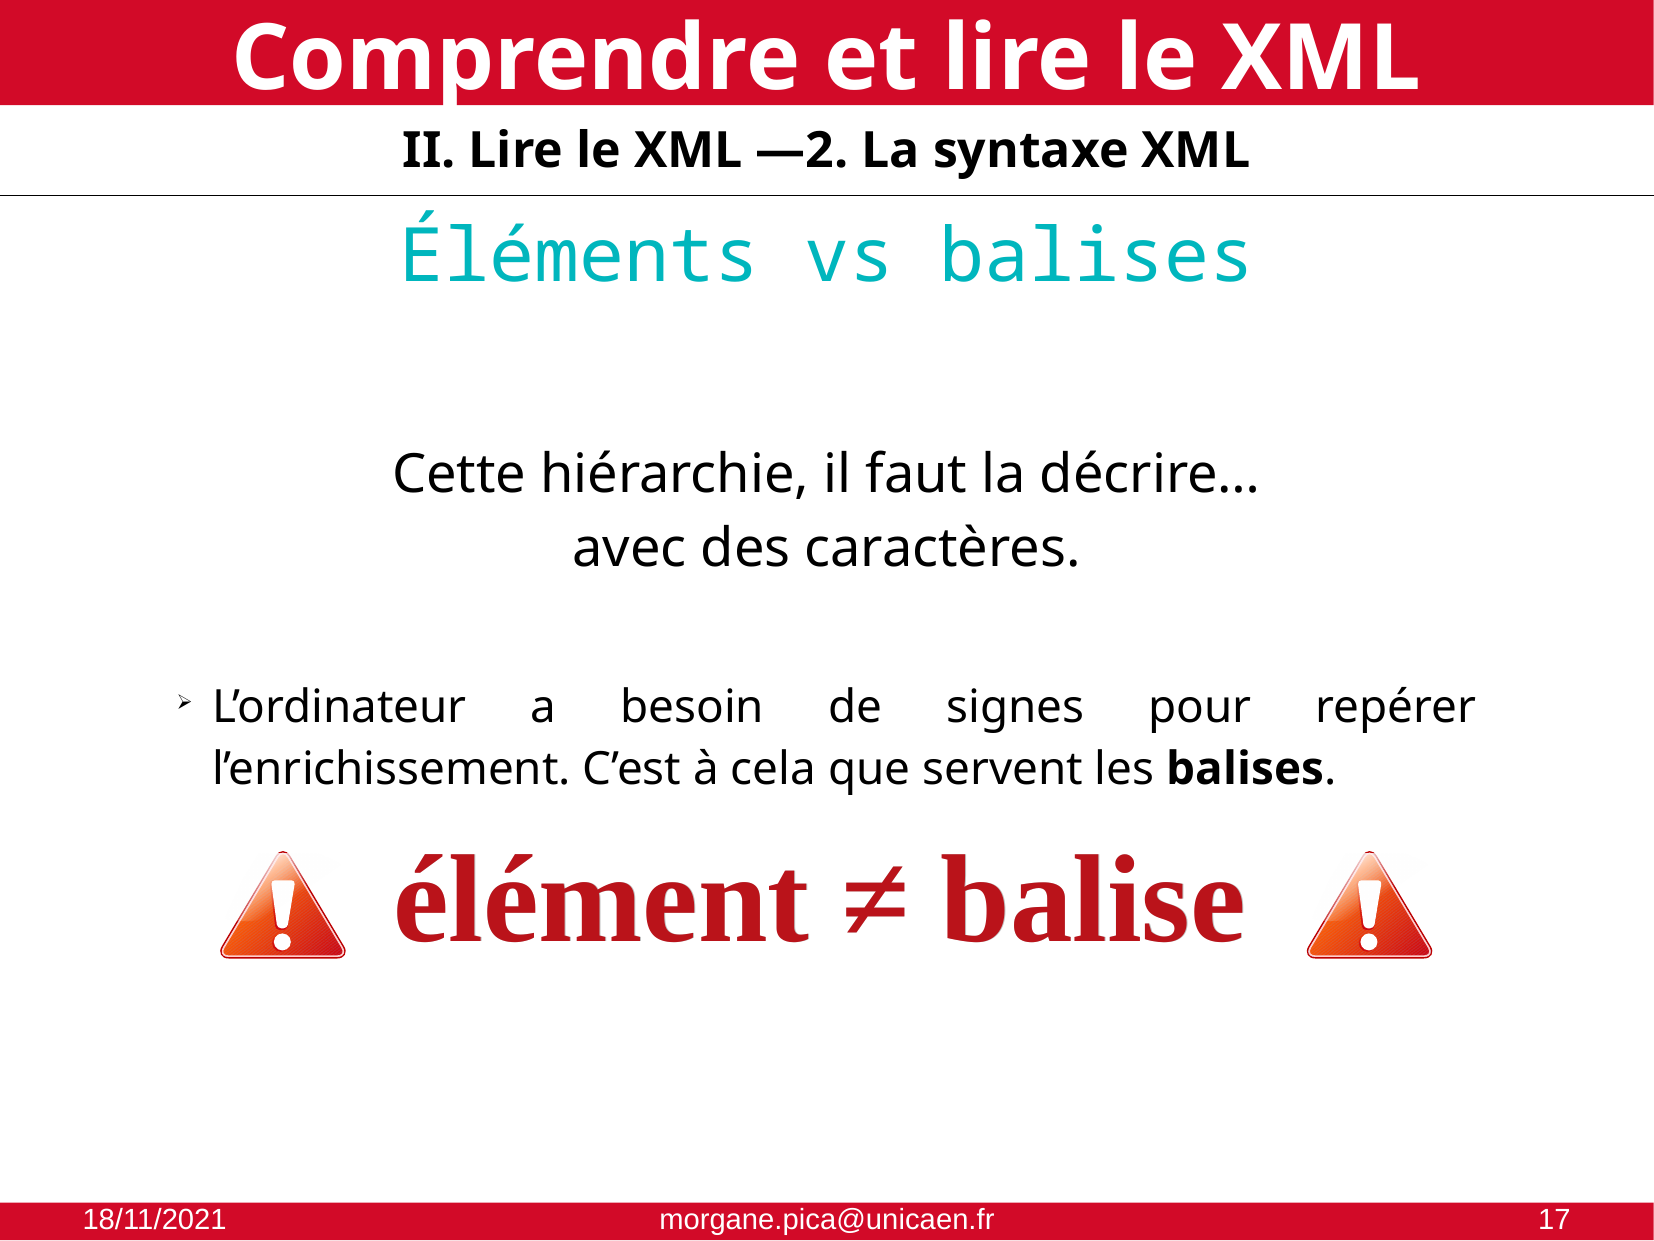

# Comprendre et lire le XML
II. Lire le XML —2. La syntaxe XML
Éléments vs balises
Cette hiérarchie, il faut la décrire…
avec des caractères.
L’ordinateur a besoin de signes pour repérer l’enrichissement. C’est à cela que servent les balises.
élément ≠ balise
18/11/2021
morgane.pica@unicaen.fr
17